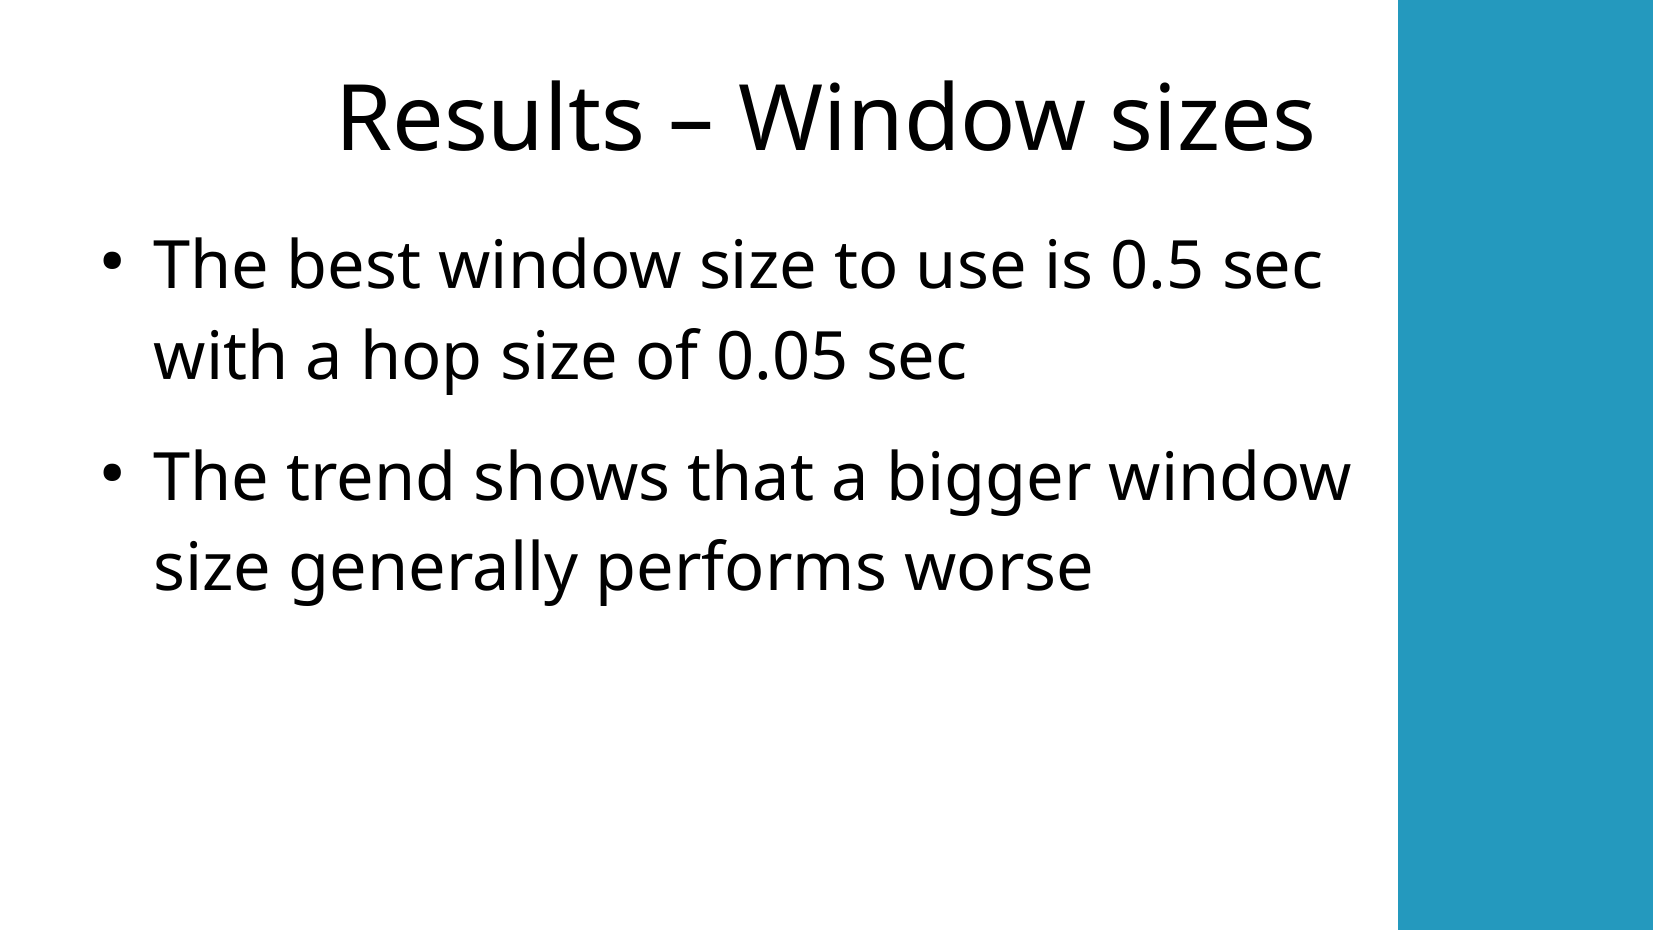

# Results – Window sizes
The best window size to use is 0.5 sec with a hop size of 0.05 sec
The trend shows that a bigger window size generally performs worse